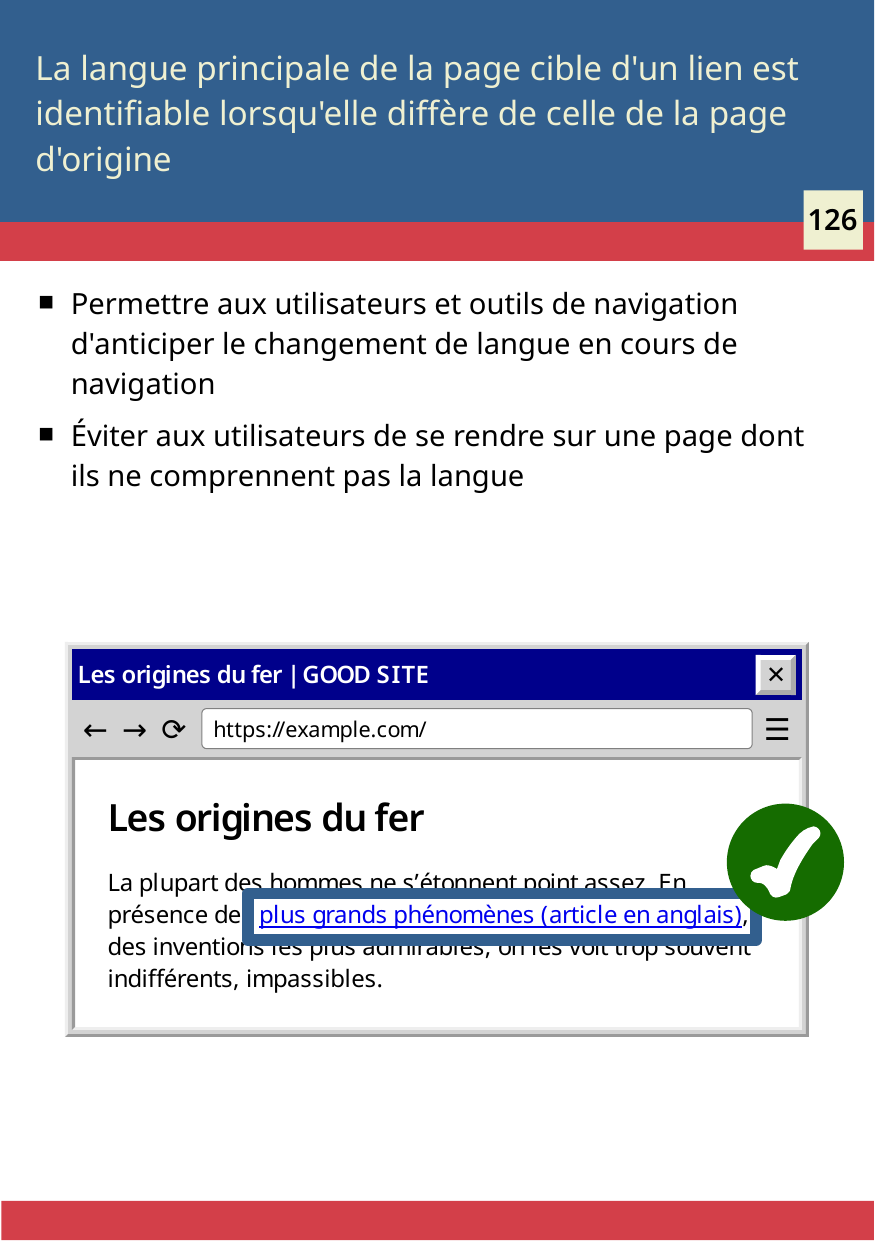

# La langue principale de la page cible d'un lien est identifiable lorsqu'elle diffère de celle de la page d'origine
126
Permettre aux utilisateurs et outils de navigation d'anticiper le changement de langue en cours de navigation
Éviter aux utilisateurs de se rendre sur une page dont ils ne comprennent pas la langue